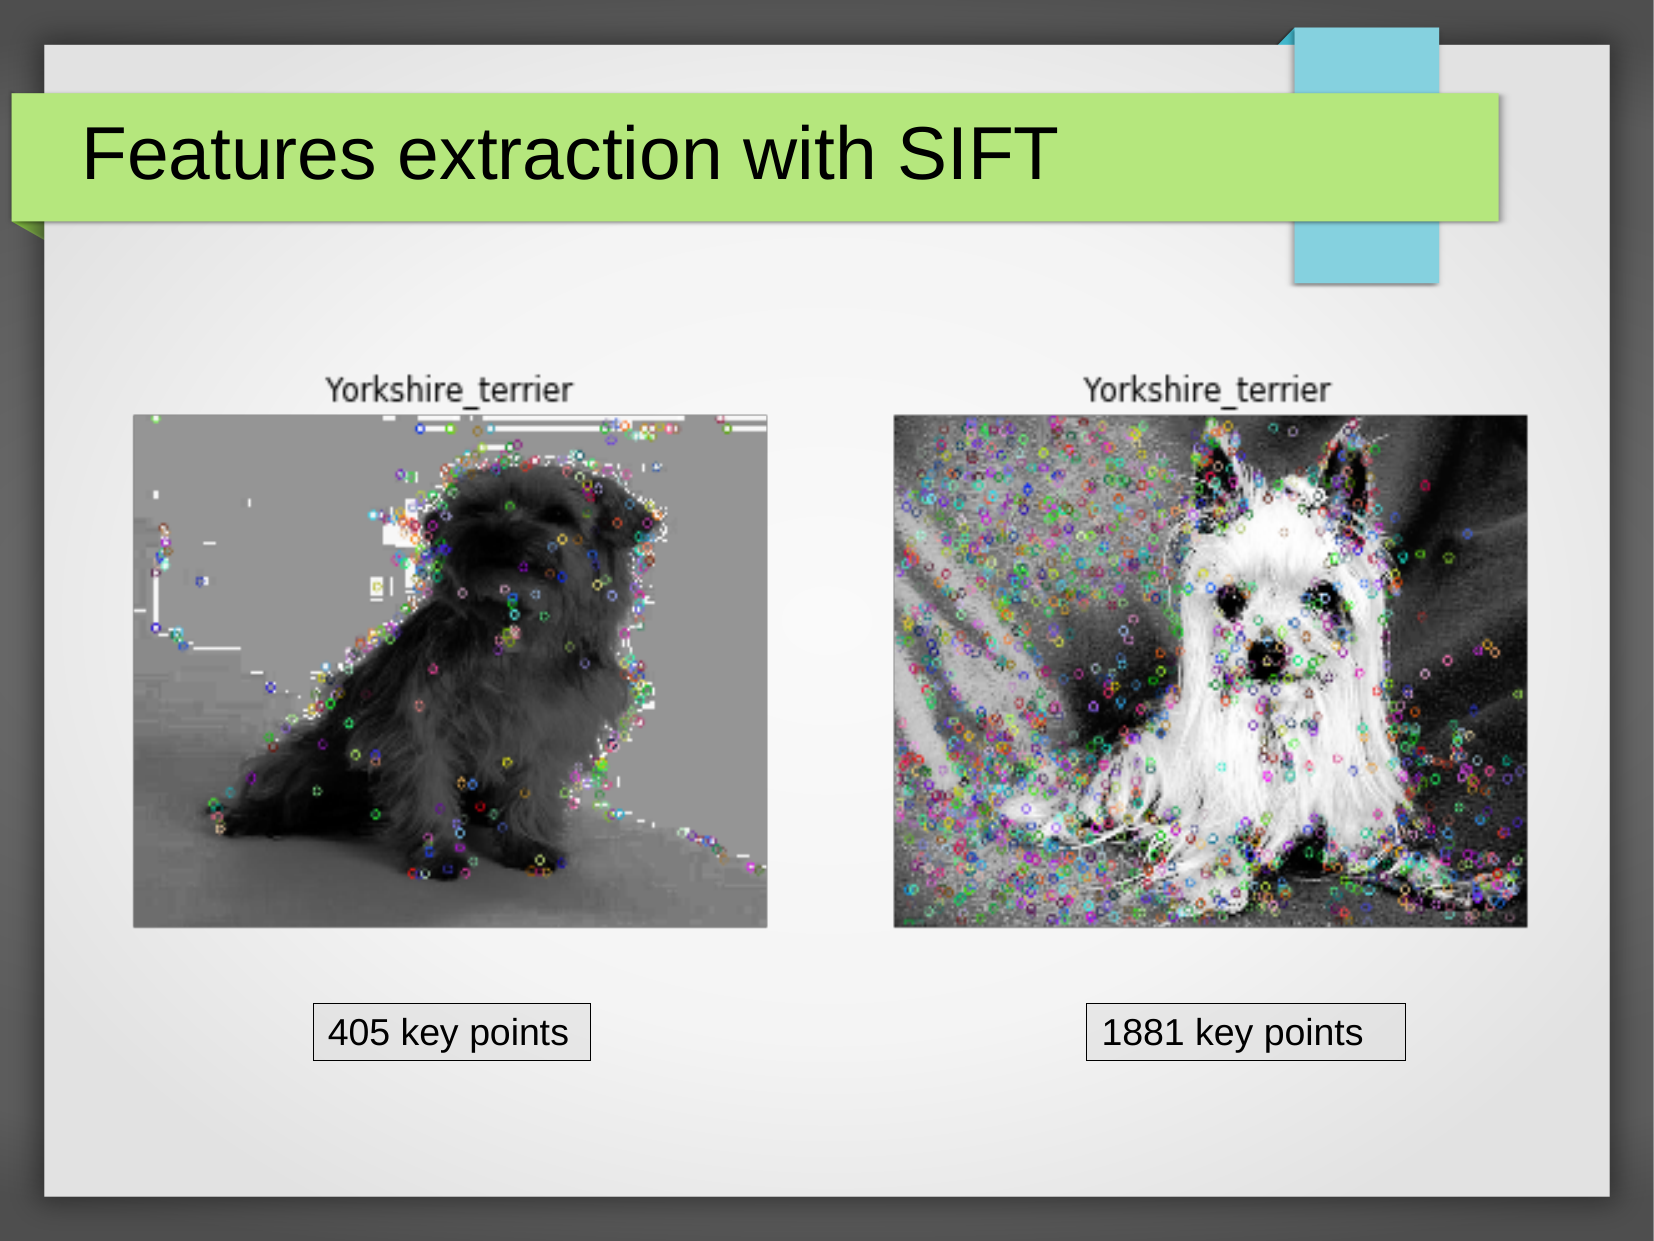

# Features extraction with SIFT
405 key points
1881 key points